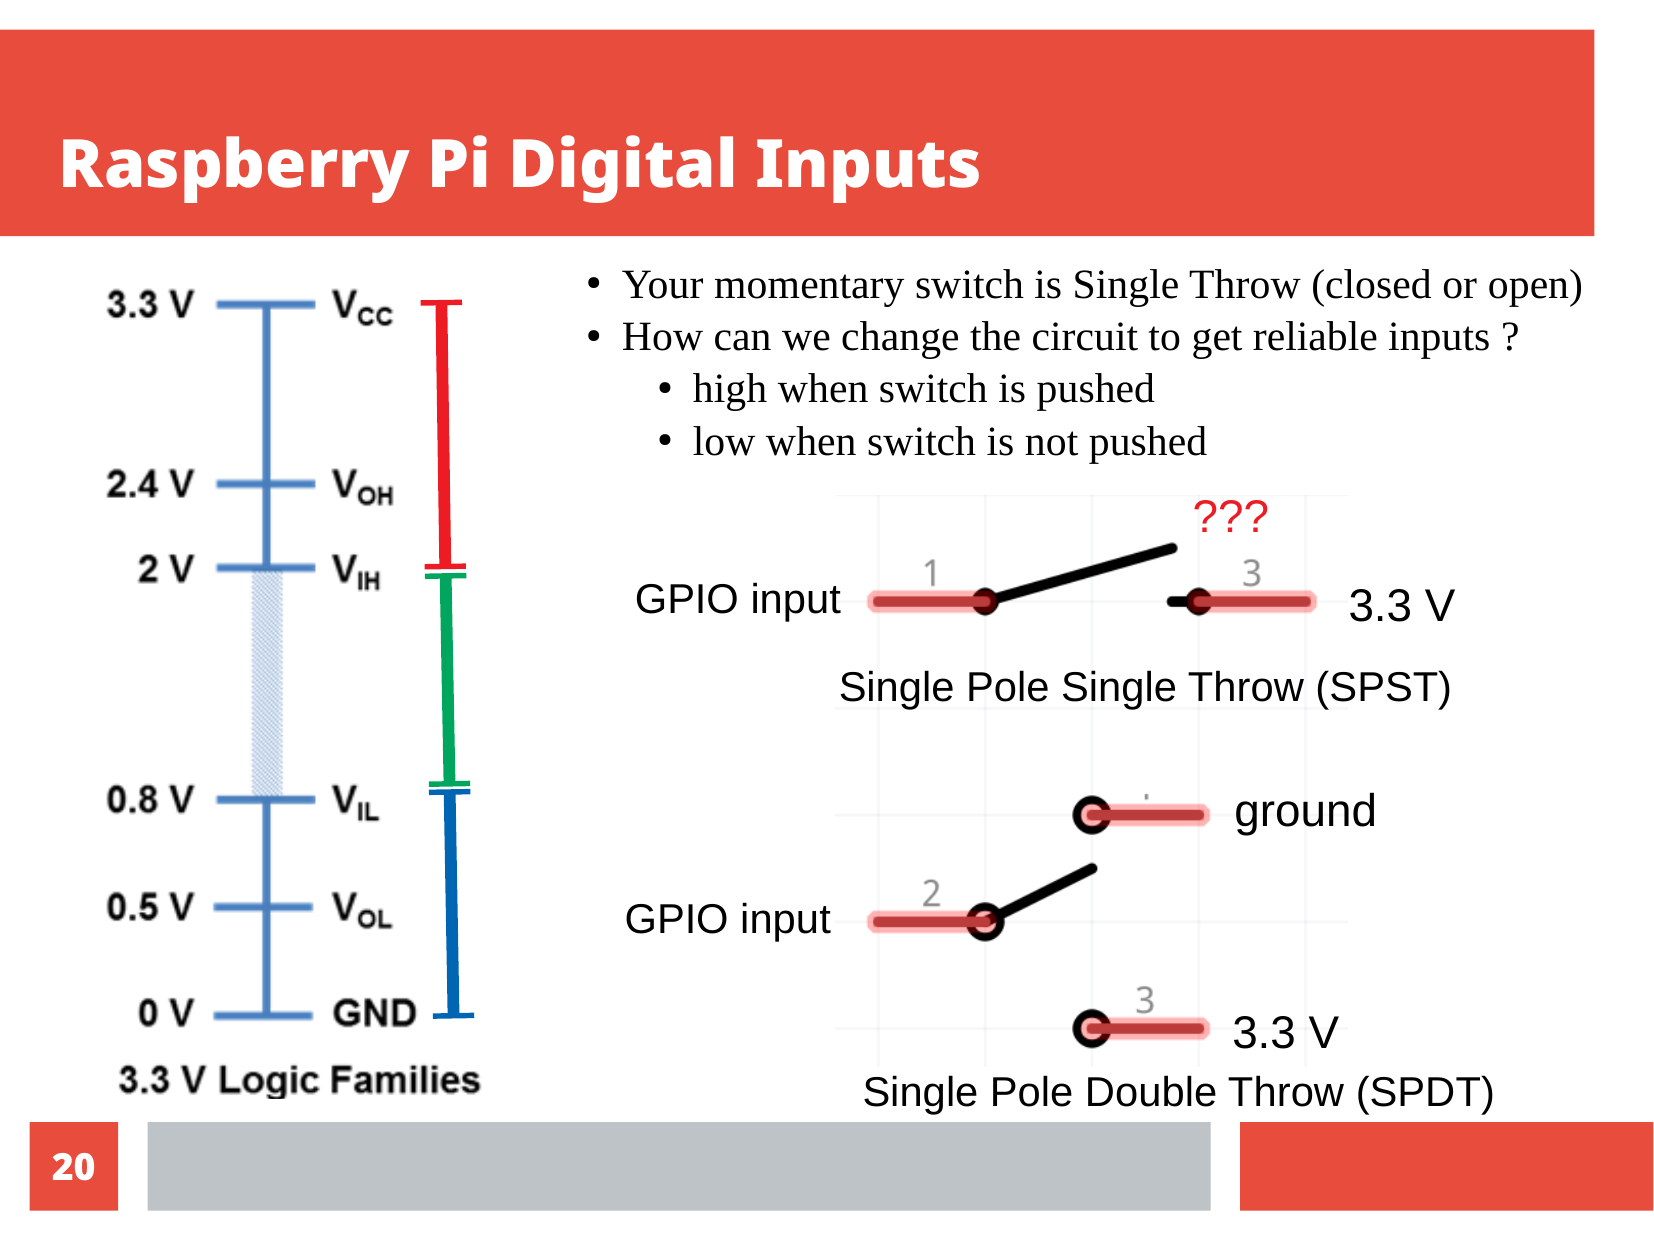

# Raspberry Pi Digital Inputs
Your momentary switch is Single Throw (closed or open)
How can we change the circuit to get reliable inputs ?
high when switch is pushed
low when switch is not pushed
???
GPIO input
3.3 V
Single Pole Single Throw (SPST)
ground
GPIO input
3.3 V
Single Pole Double Throw (SPDT)
20